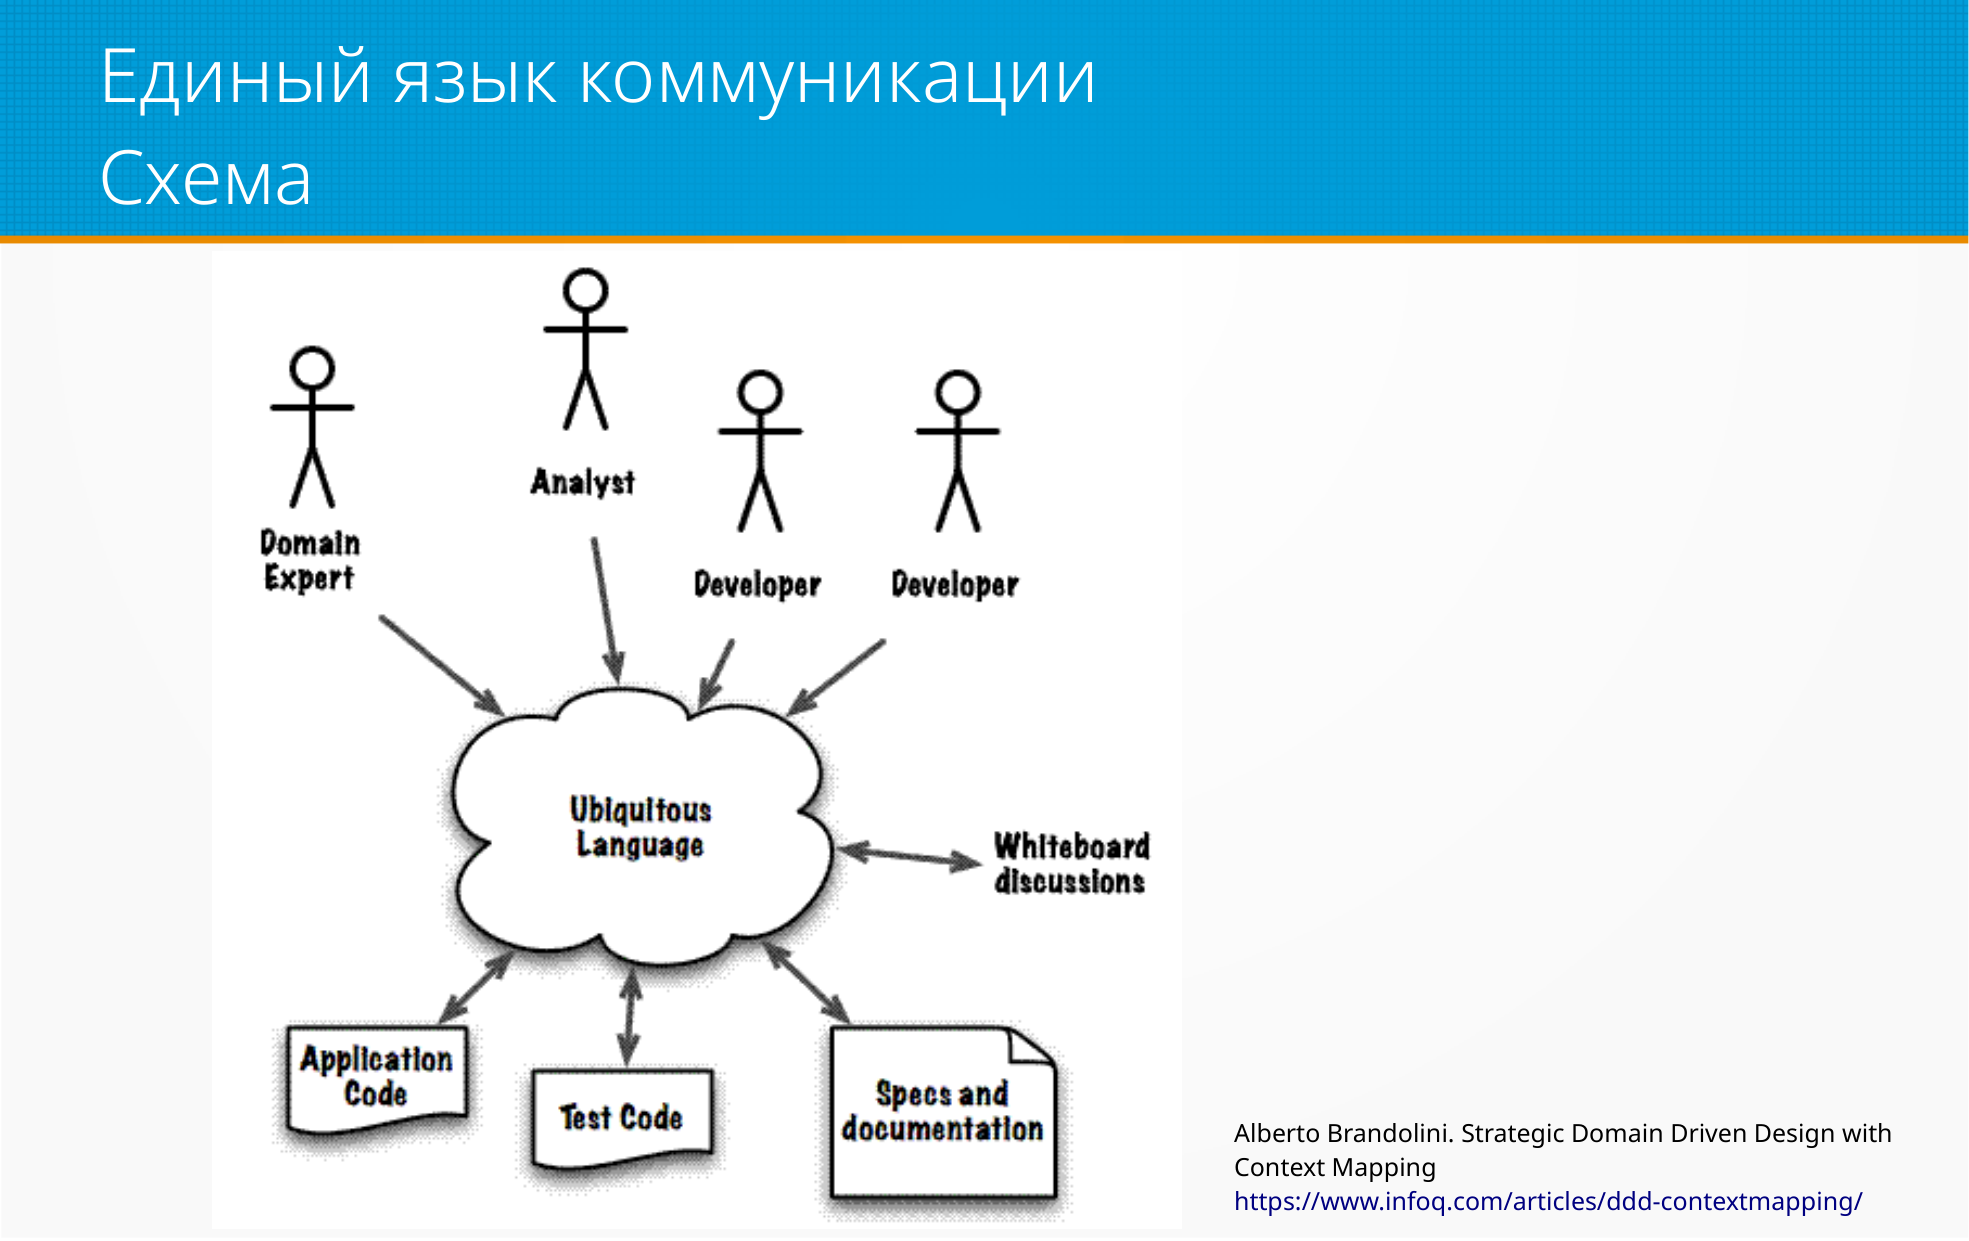

# Единый язык коммуникации Схема
Alberto Brandolini. Strategic Domain Driven Design with Context Mapping
https://www.infoq.com/articles/ddd-contextmapping/